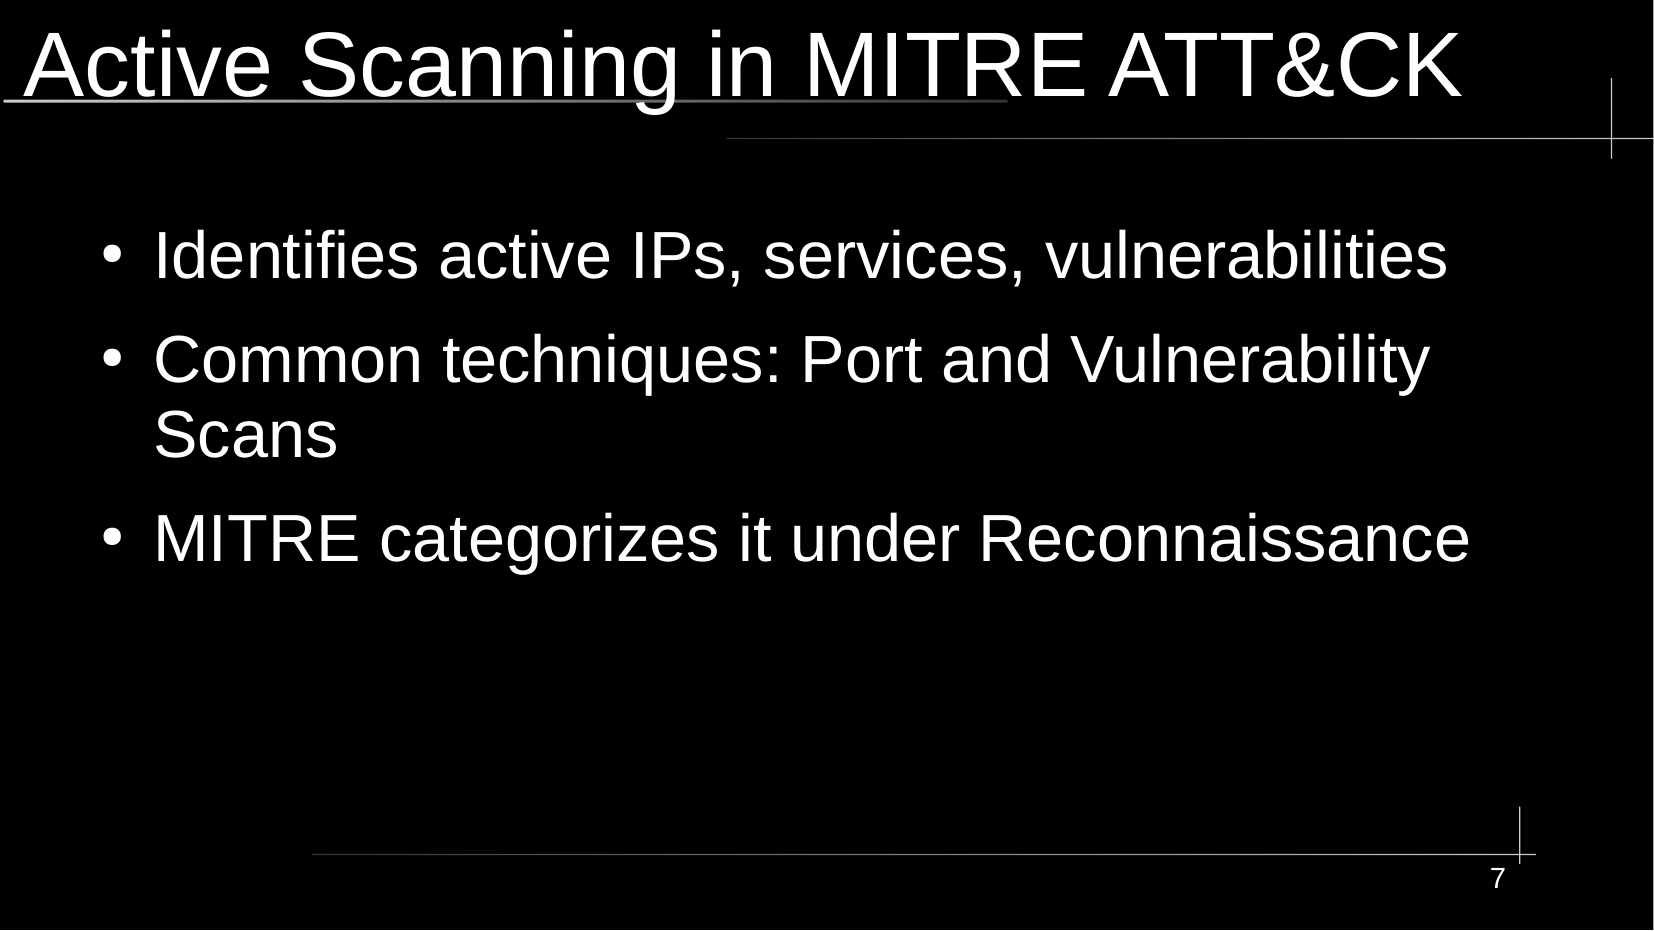

# Active Scanning in MITRE ATT&CK
Identifies active IPs, services, vulnerabilities
Common techniques: Port and Vulnerability Scans
MITRE categorizes it under Reconnaissance
7